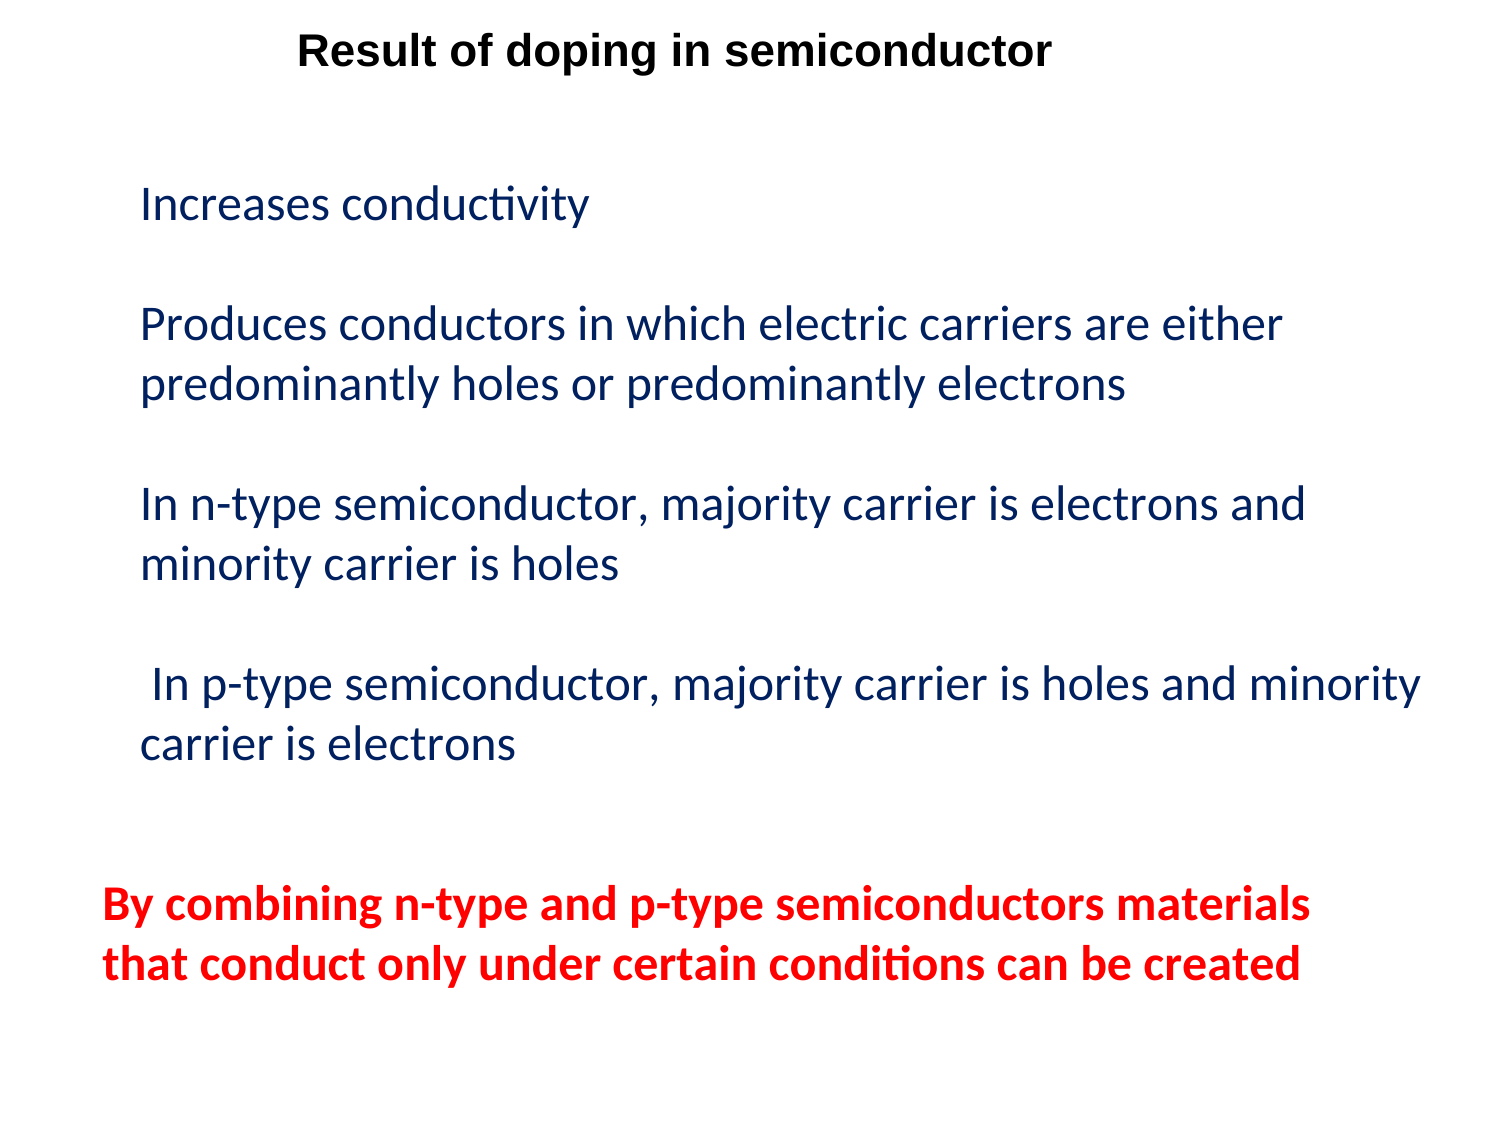

Result of doping in semiconductor
Increases conductivity
Produces conductors in which electric carriers are either predominantly holes or predominantly electrons
In n-type semiconductor, majority carrier is electrons and minority carrier is holes
 In p-type semiconductor, majority carrier is holes and minority carrier is electrons
By combining n-type and p-type semiconductors materials that conduct only under certain conditions can be created